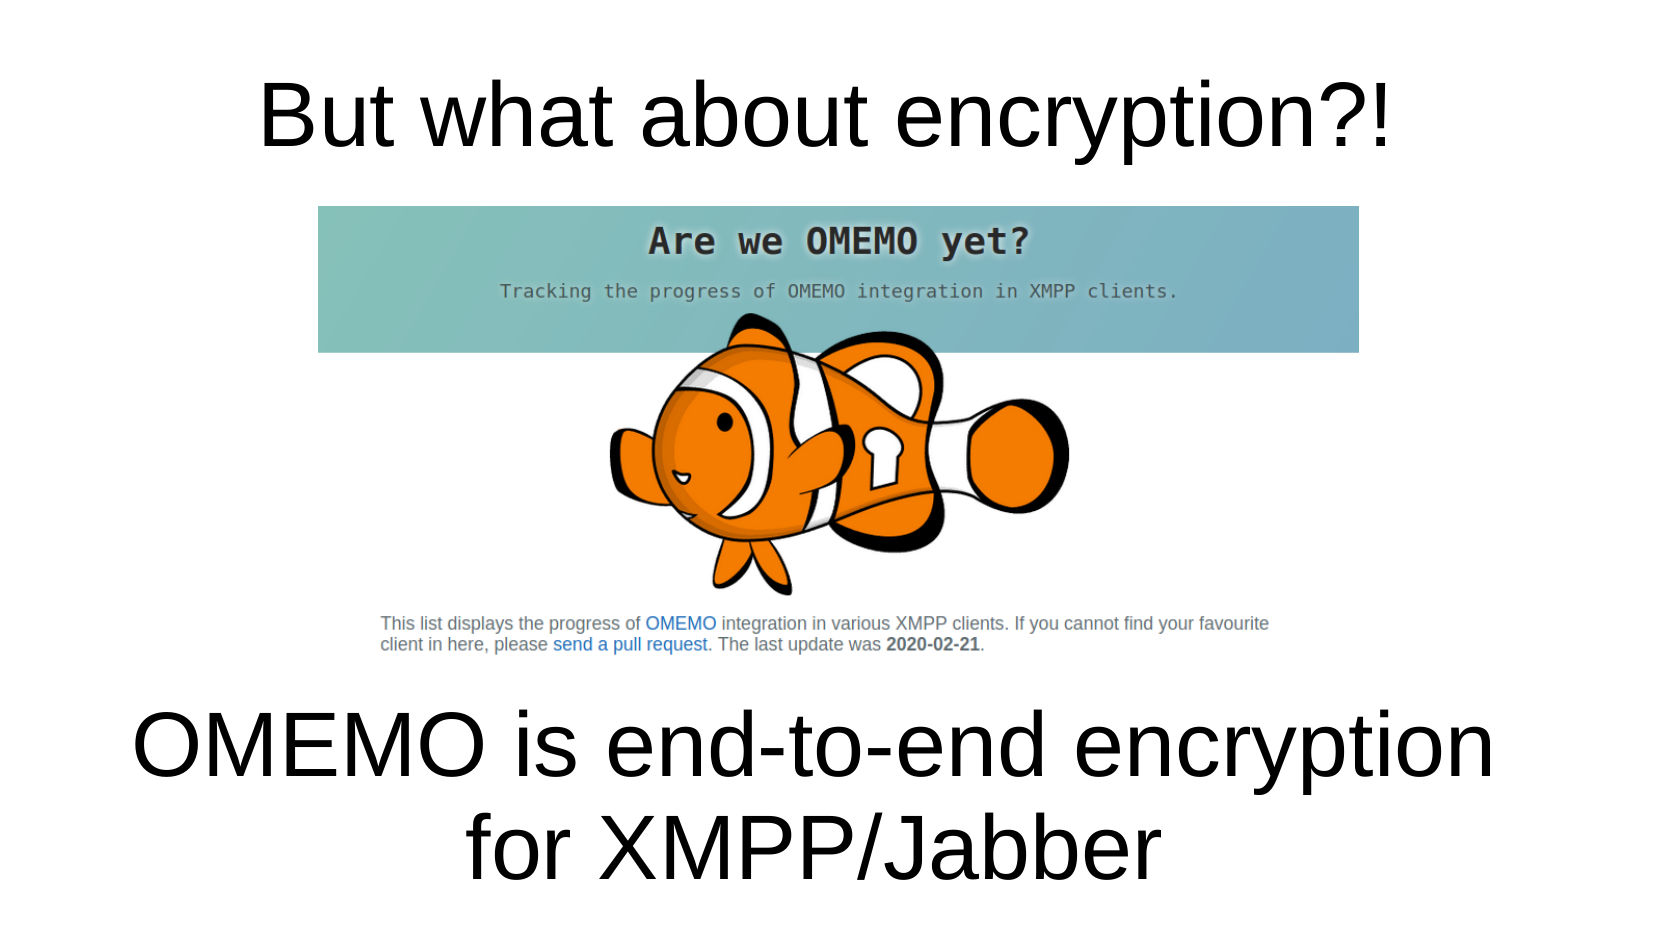

# But what about encryption?!
OMEMO is end-to-end encryption for XMPP/Jabber